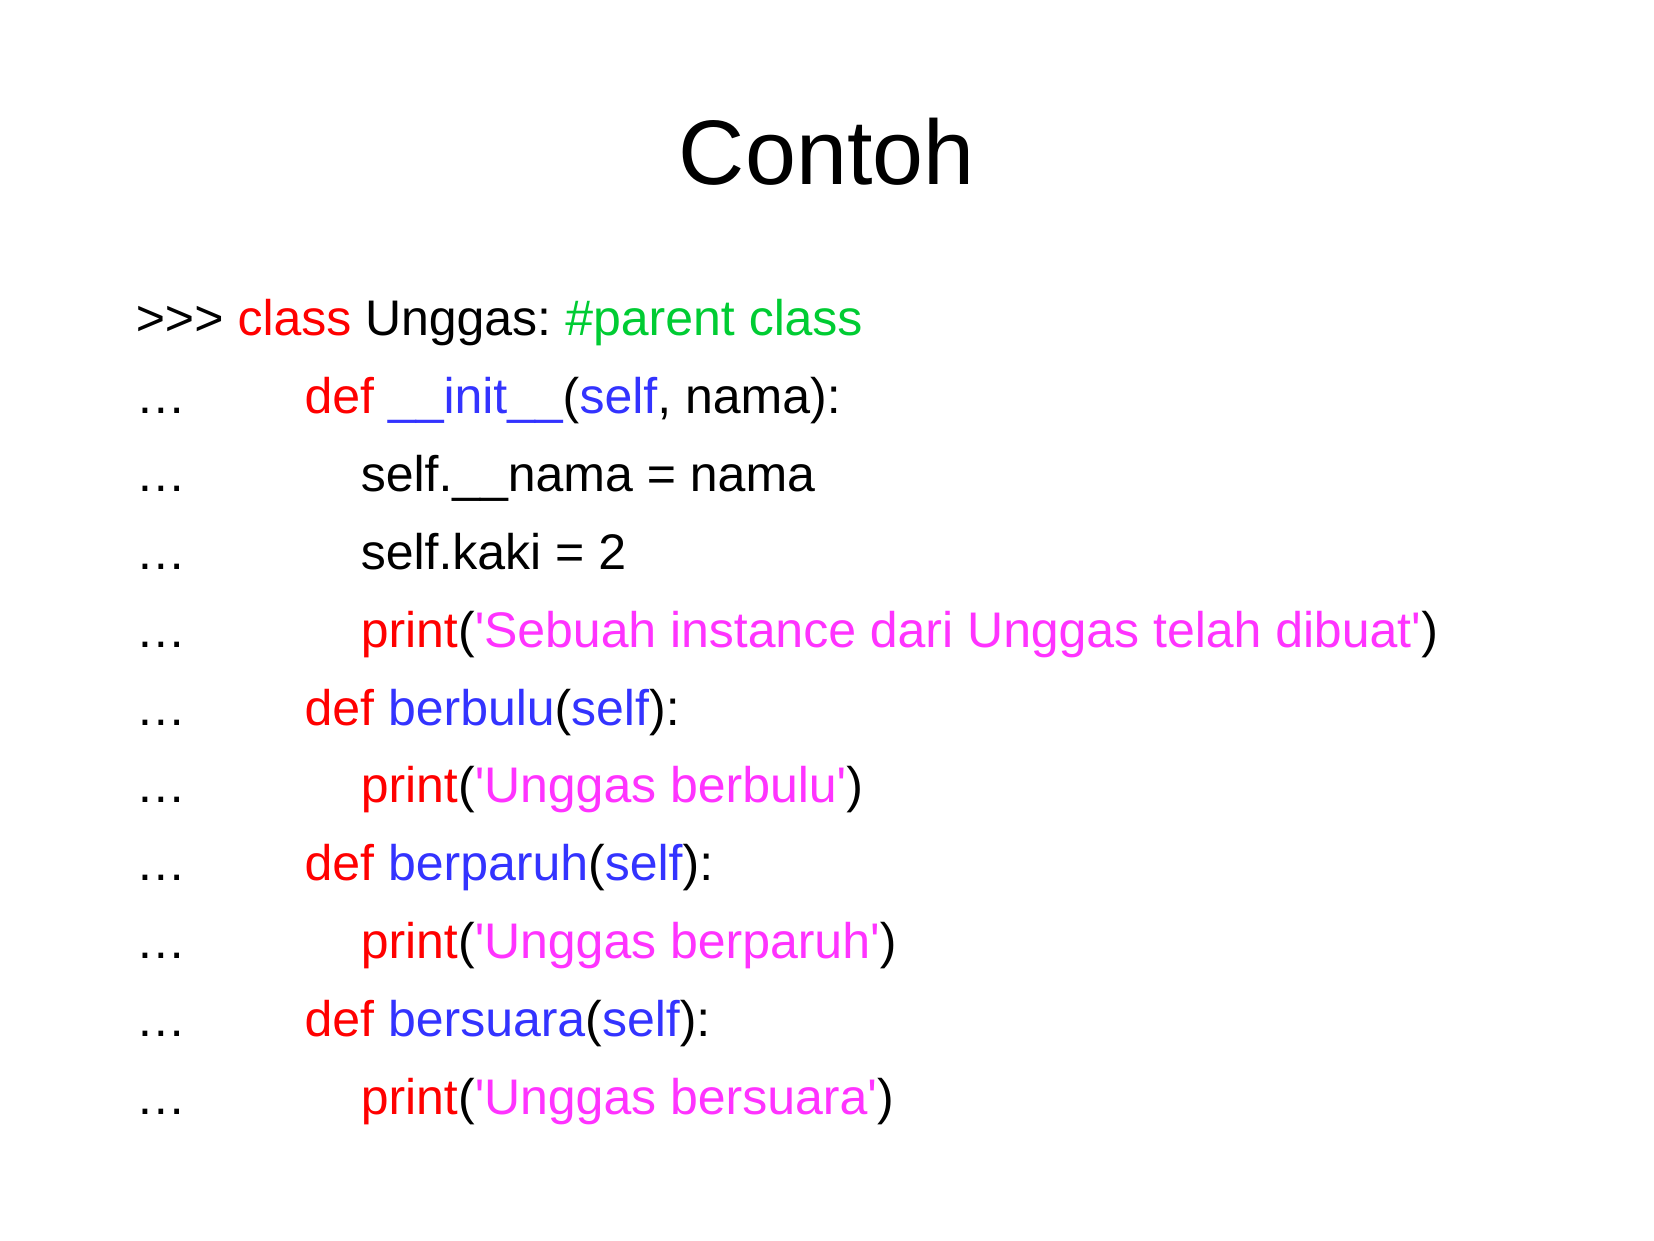

# Contoh
>>> class Unggas: #parent class
… 	 	def __init__(self, nama):
… 	 	 	self.__nama = nama
… 	 	 	self.kaki = 2
… 	 	 	print('Sebuah instance dari Unggas telah dibuat')
… 	 	def berbulu(self):
… 	 	 	print('Unggas berbulu')
… 	 	def berparuh(self):
… 	 	 	print('Unggas berparuh')
… 	 	def bersuara(self):
… 	 	 	print('Unggas bersuara')